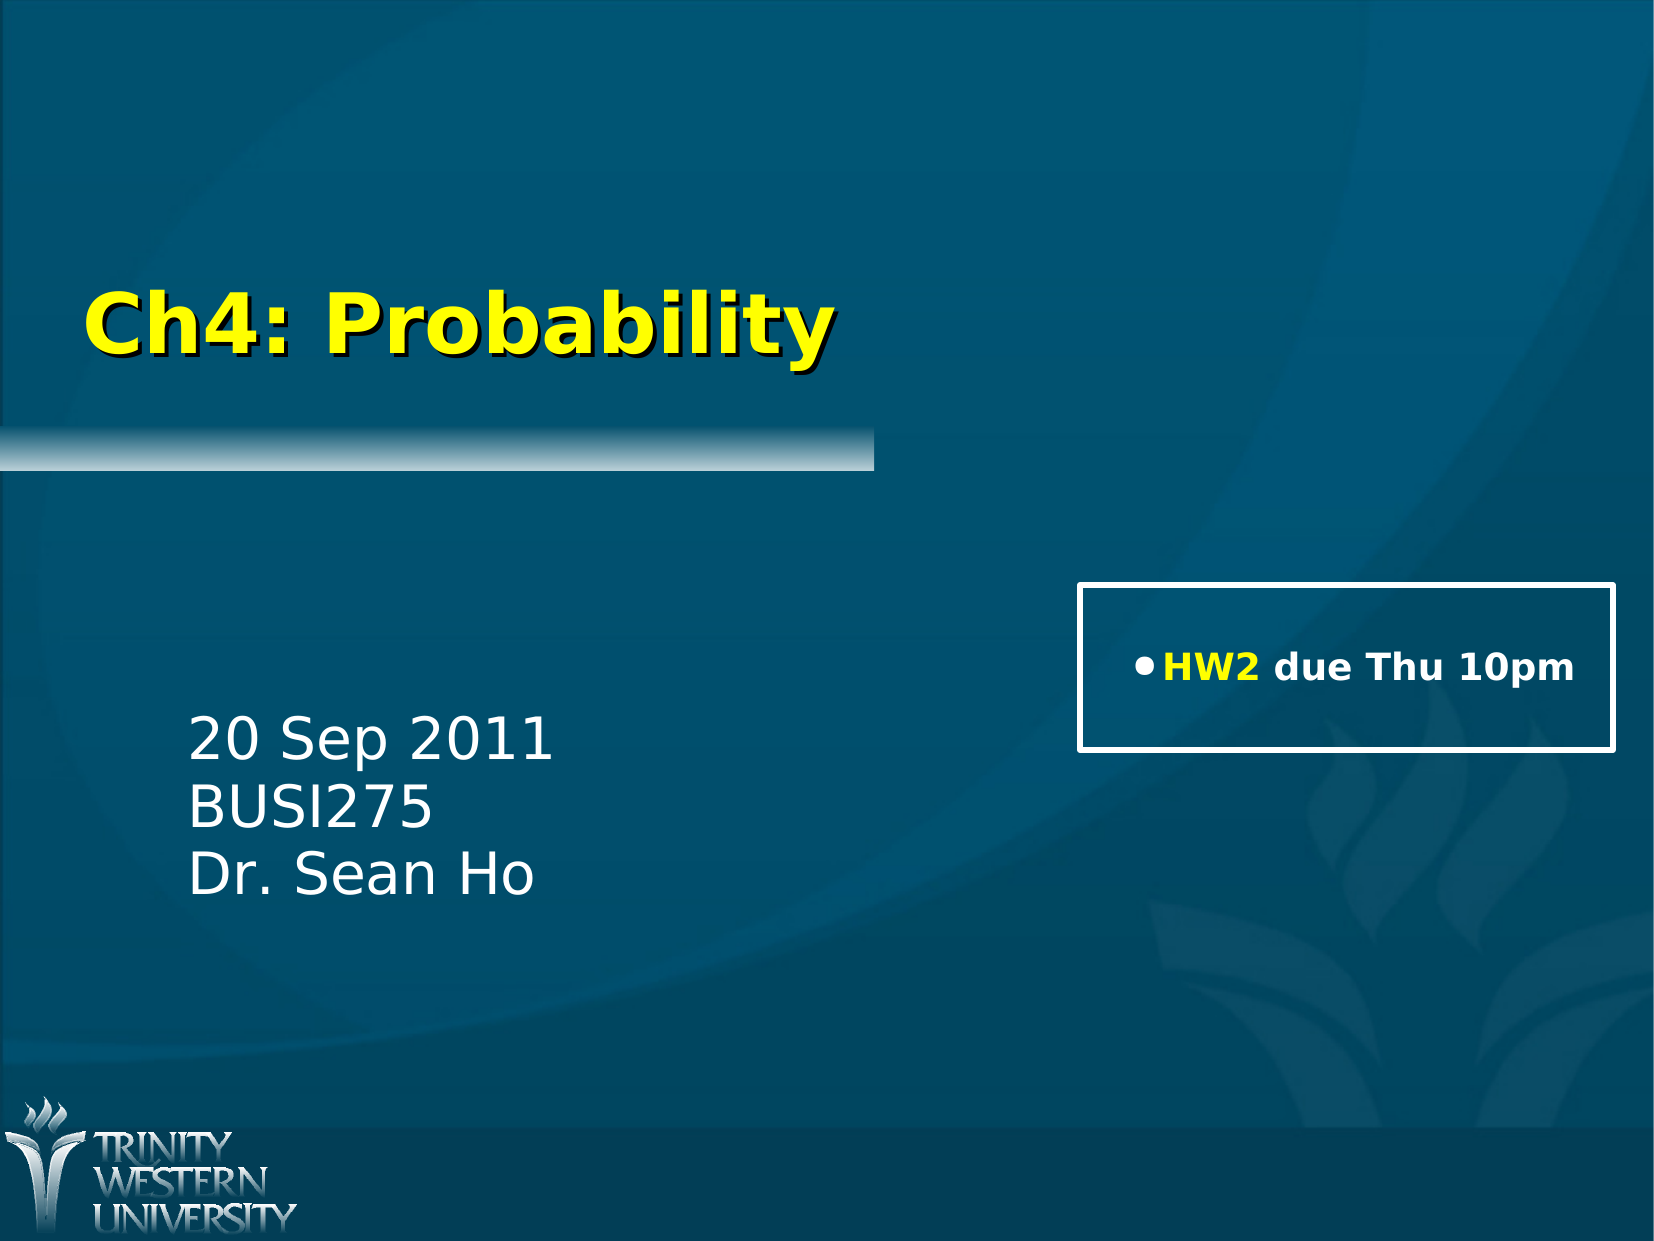

# Ch4: Probability
20 Sep 2011
BUSI275
Dr. Sean Ho
HW2 due Thu 10pm